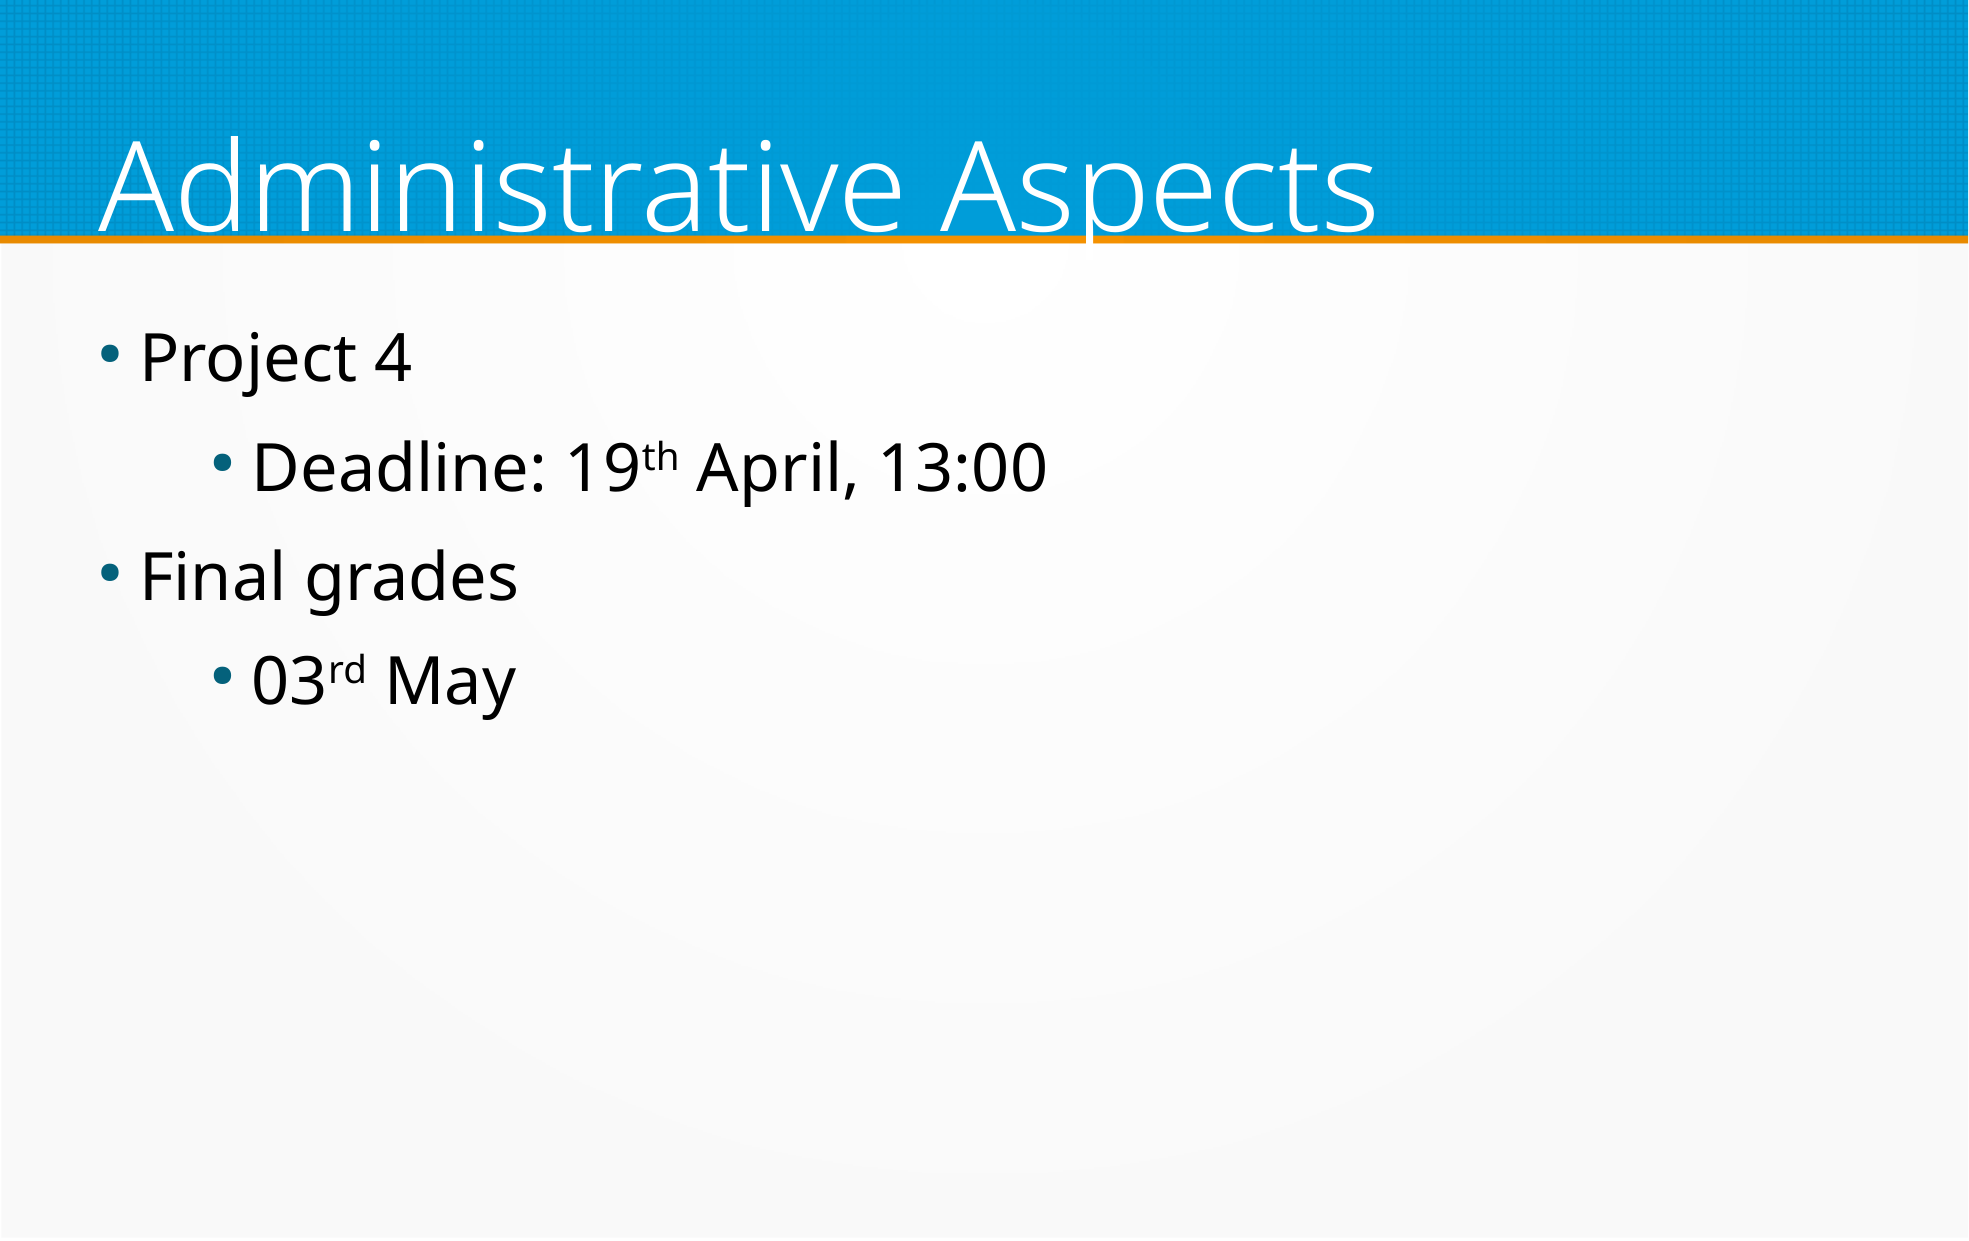

# Administrative Aspects
 Project 4
 Deadline: 19th April, 13:00
 Final grades
 03rd May